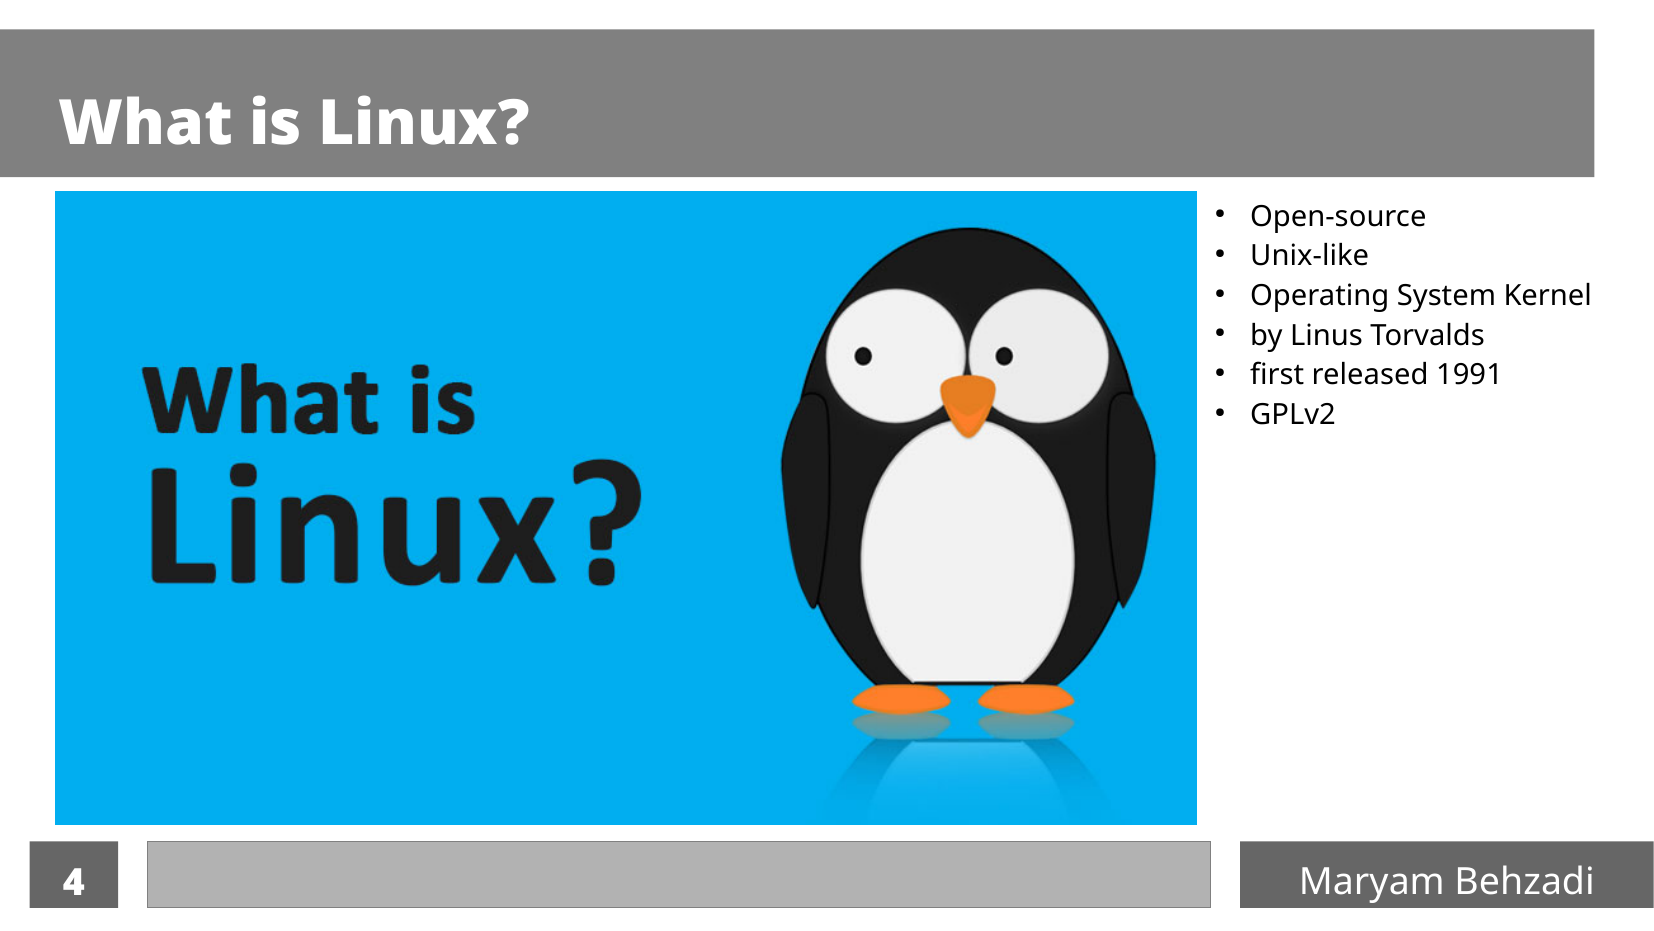

# What is Linux?
Open-source
Unix-like
Operating System Kernel
by Linus Torvalds
first released 1991
GPLv2
4